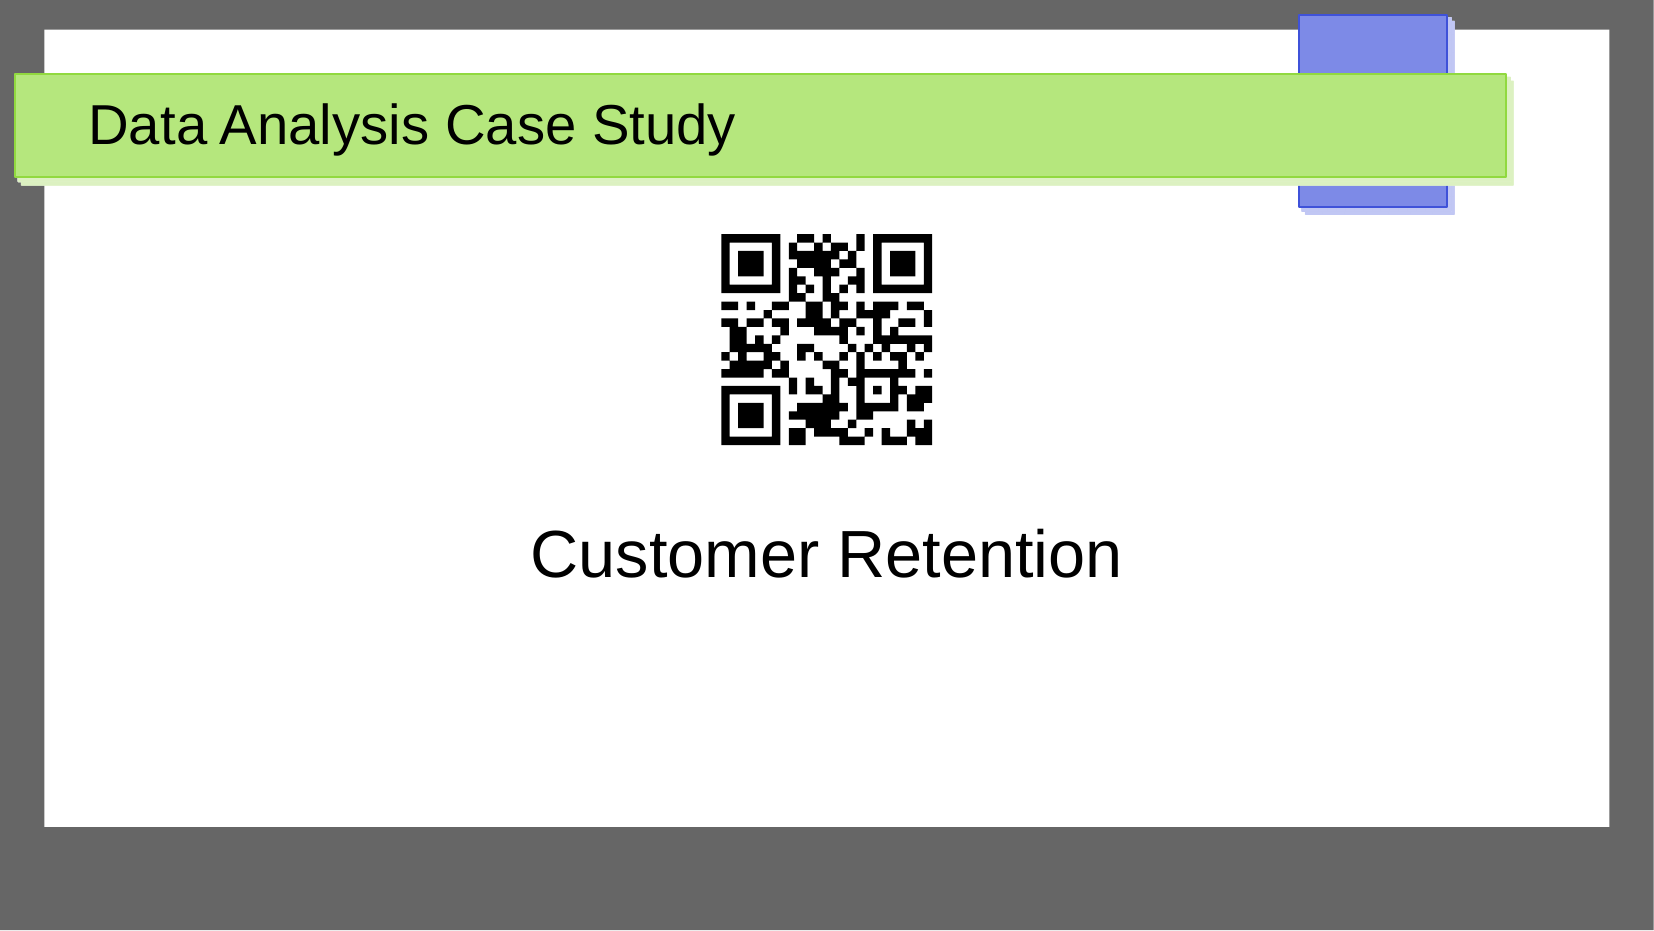

# Data Analysis Case Study
Customer Retention